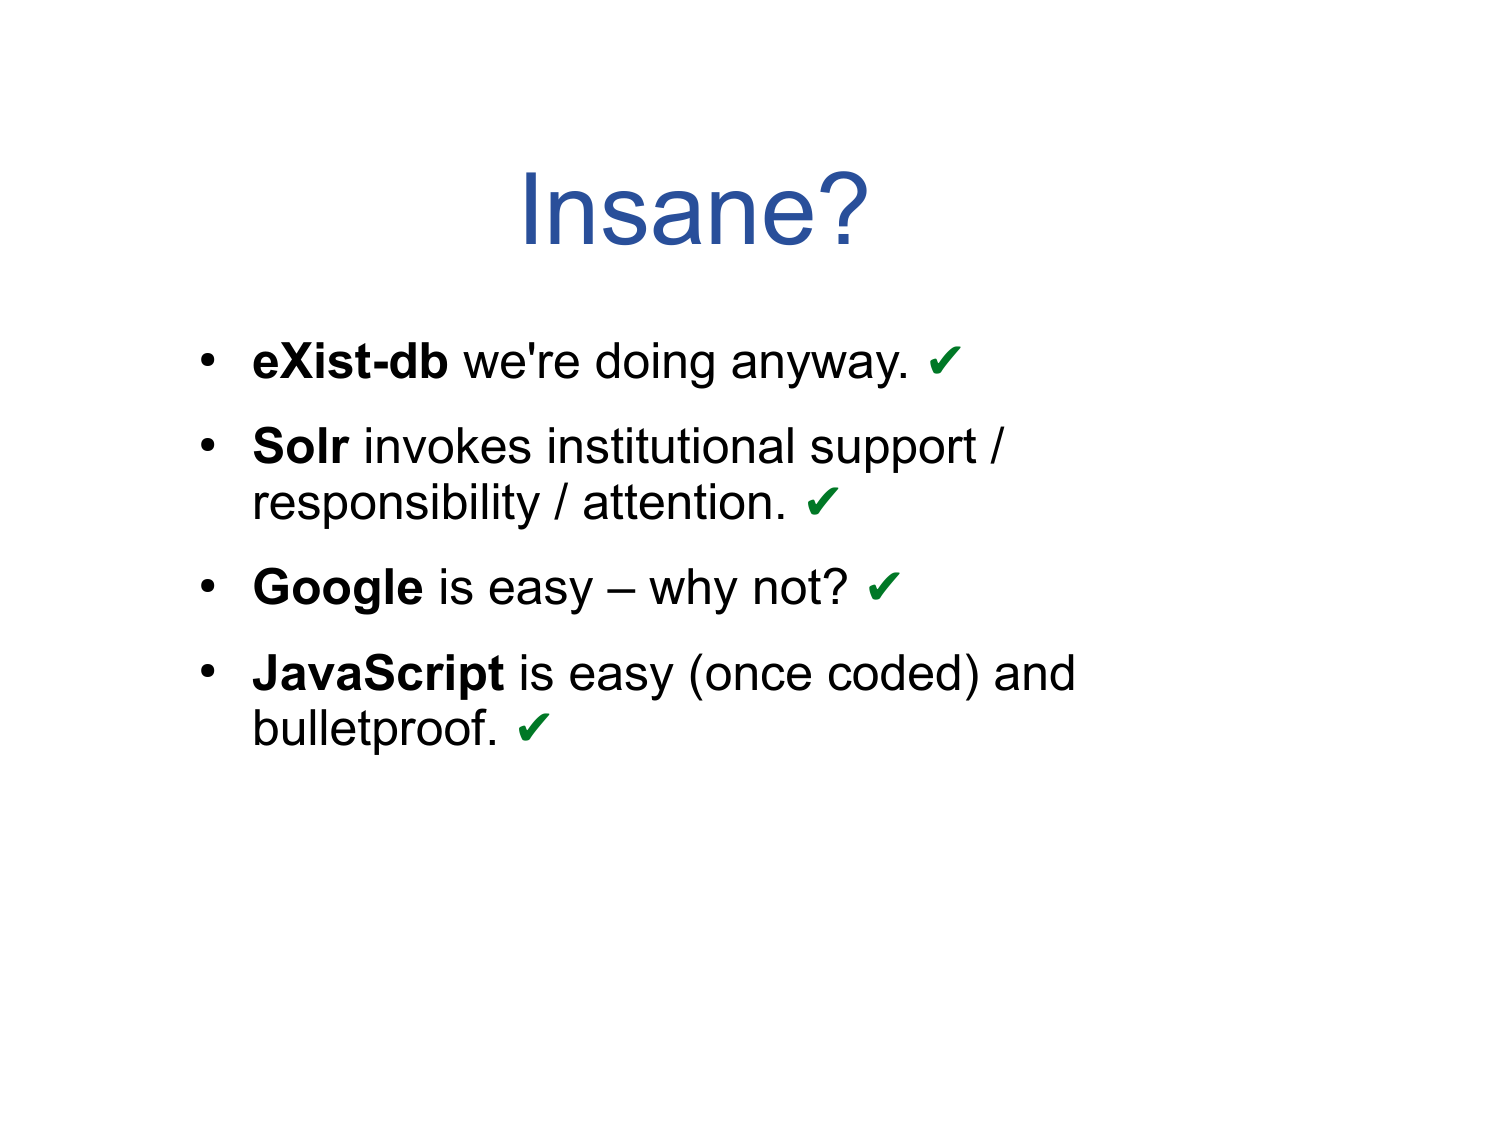

# Insane?
eXist-db we're doing anyway. ✔
Solr invokes institutional support / responsibility / attention. ✔
Google is easy – why not? ✔
JavaScript is easy (once coded) and bulletproof. ✔